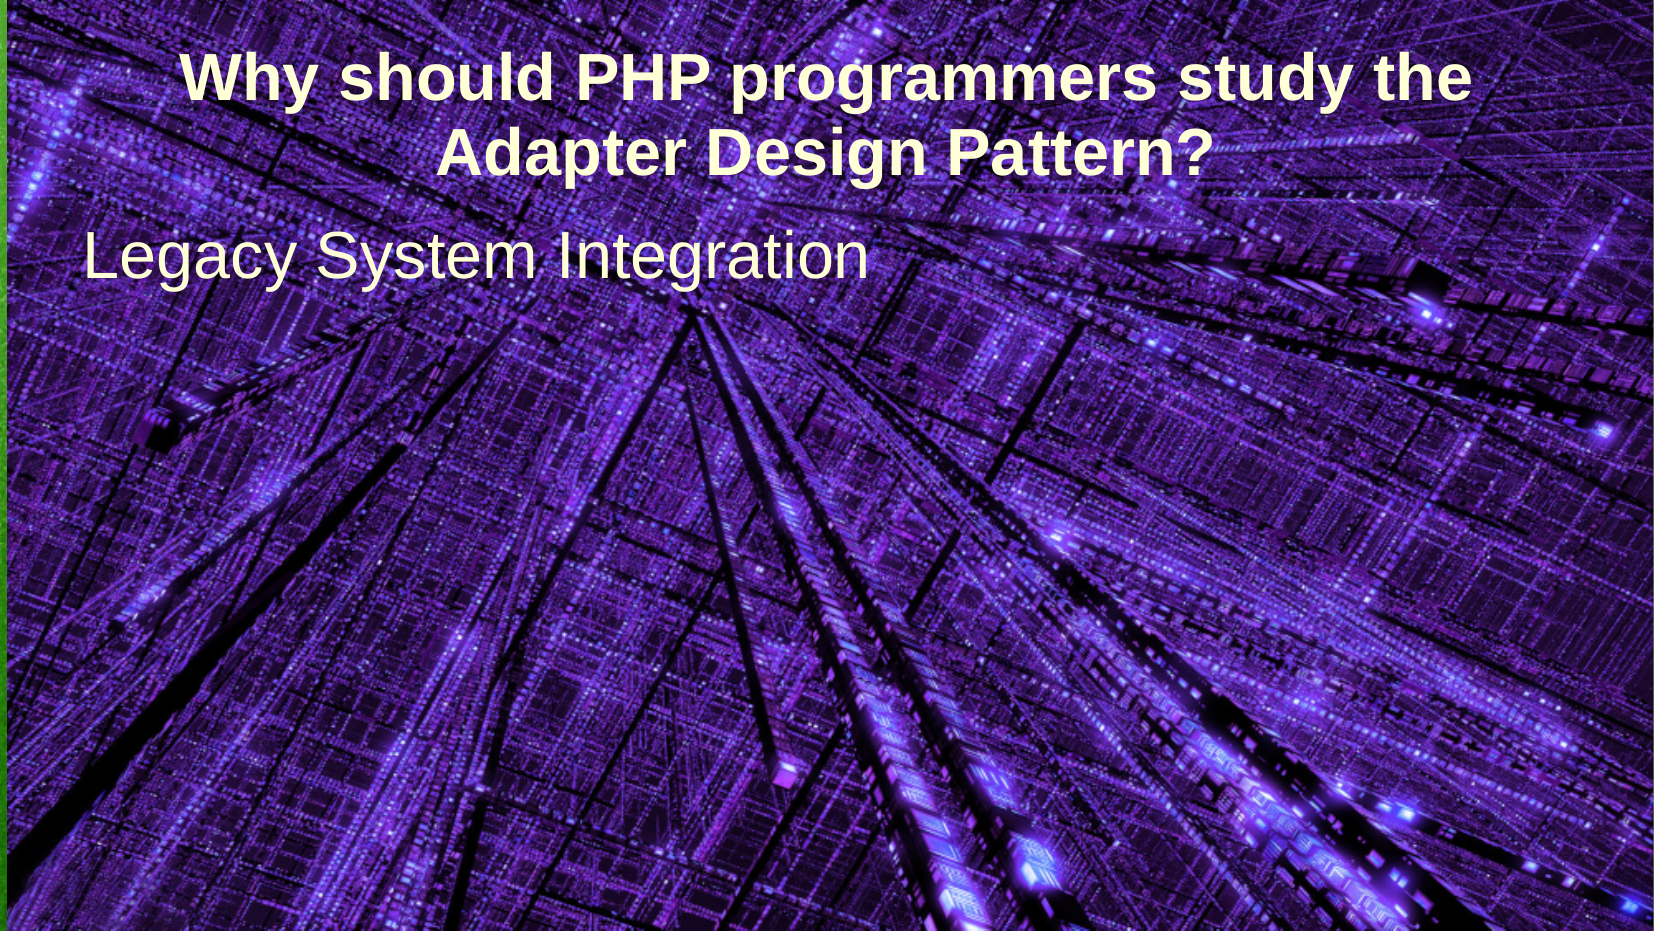

# Why should PHP programmers study the Adapter Design Pattern?
Legacy System Integration